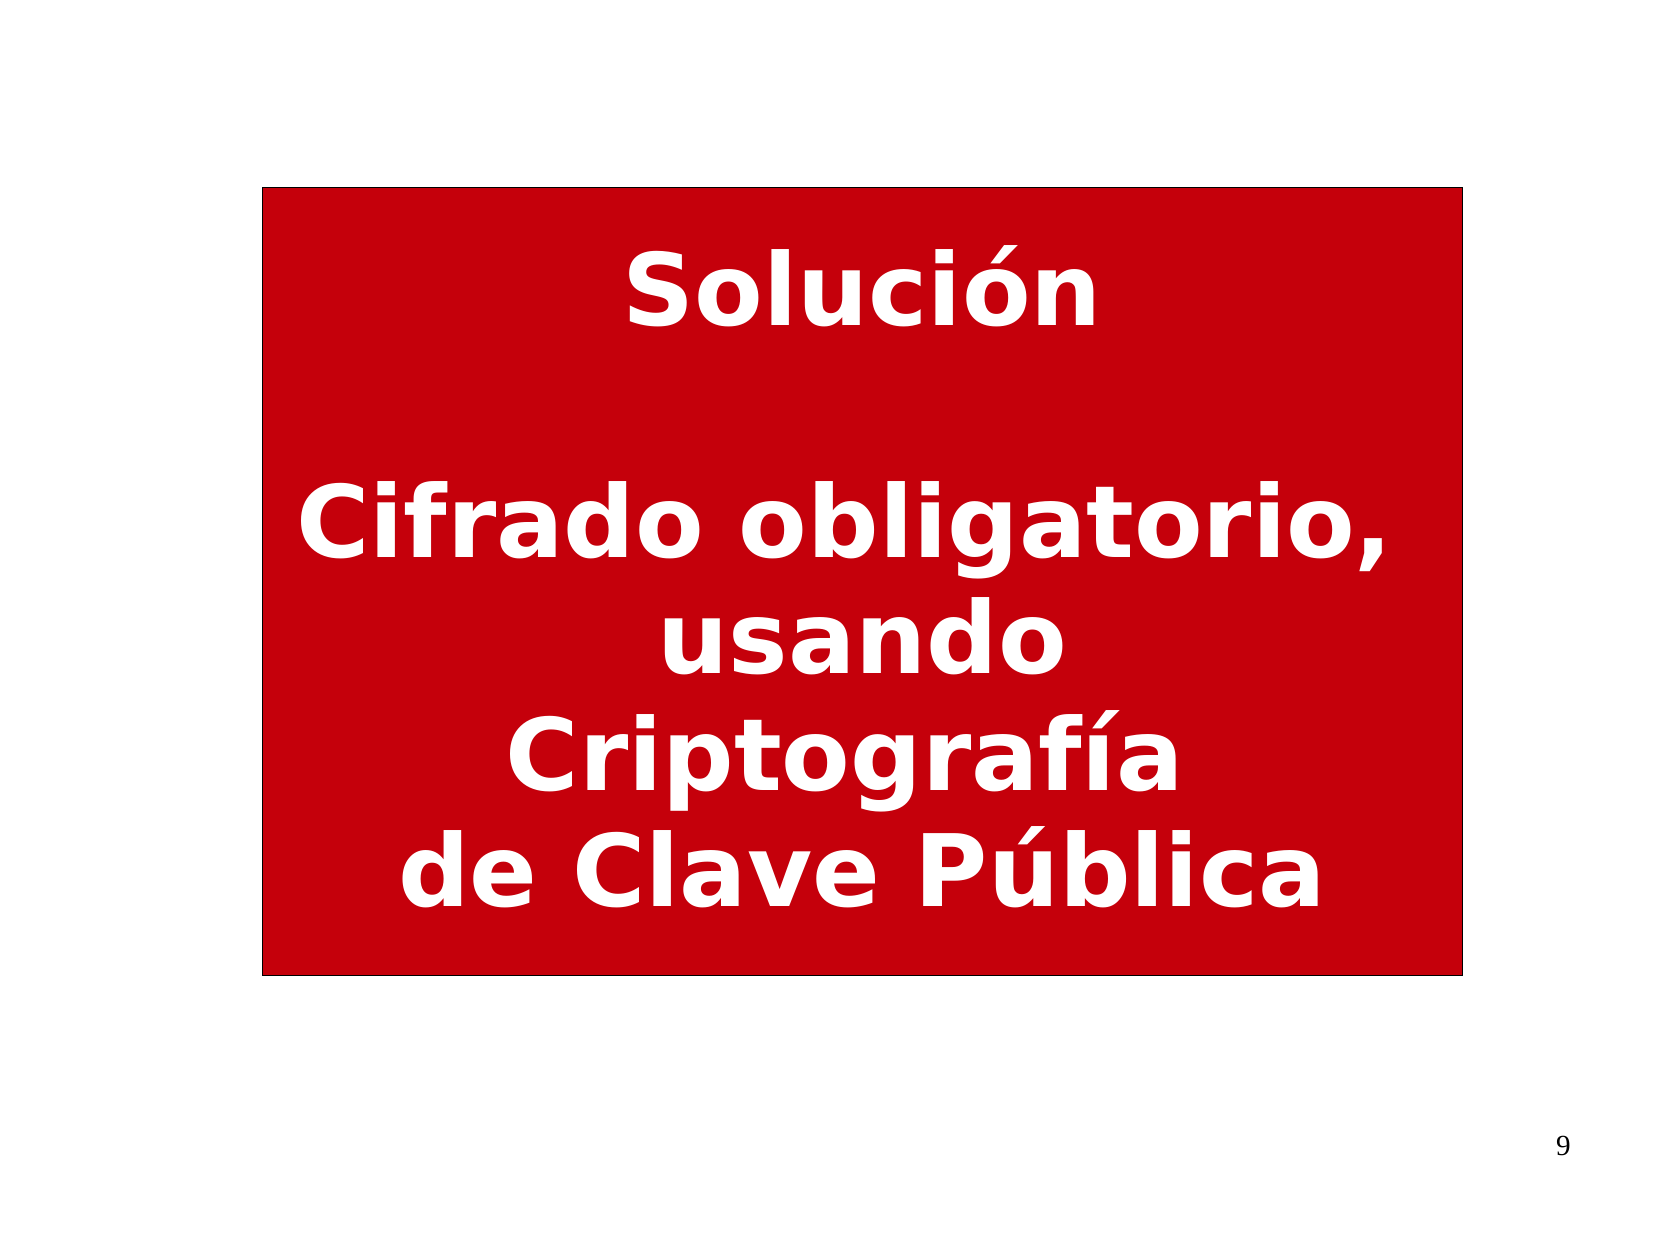

Solución
Cifrado obligatorio,
usando
Criptografía
de Clave Pública
9